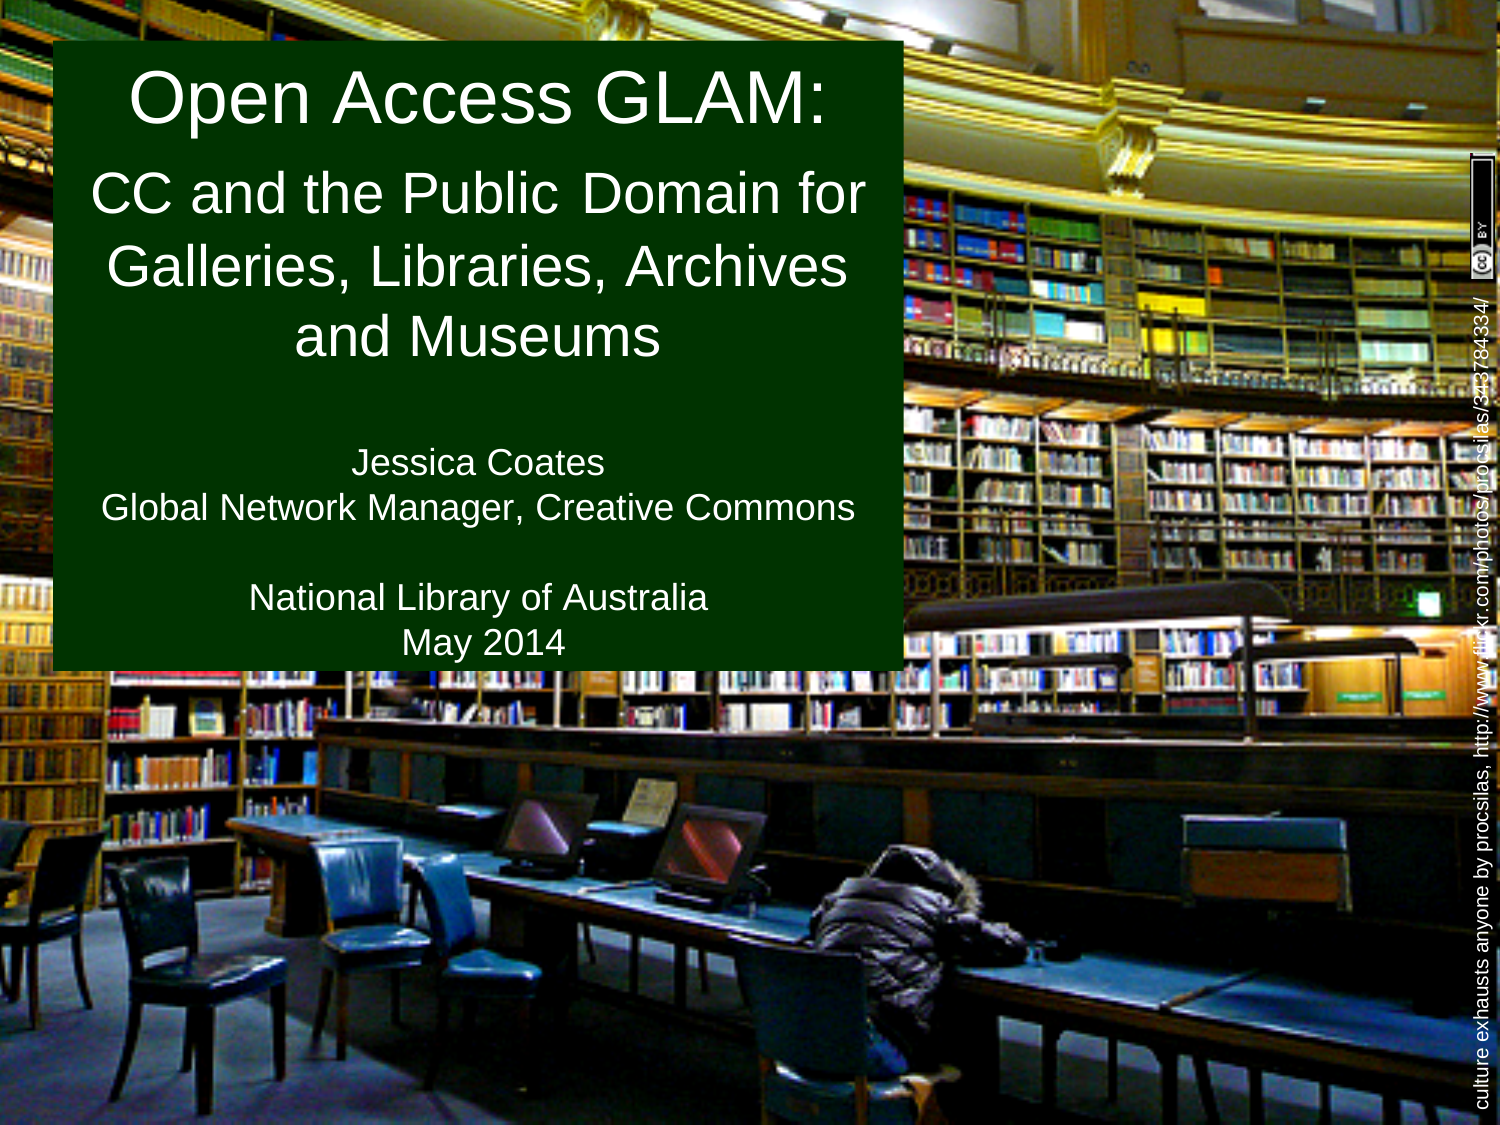

# Open Access GLAM: CC and the Public Domain for Galleries, Libraries, Archives and Museums Jessica Coates Global Network Manager, Creative Commons National Library of Australia May 2014
culture exhausts anyone by procsilas, http://www.flickr.com/photos/procsilas/343784334/